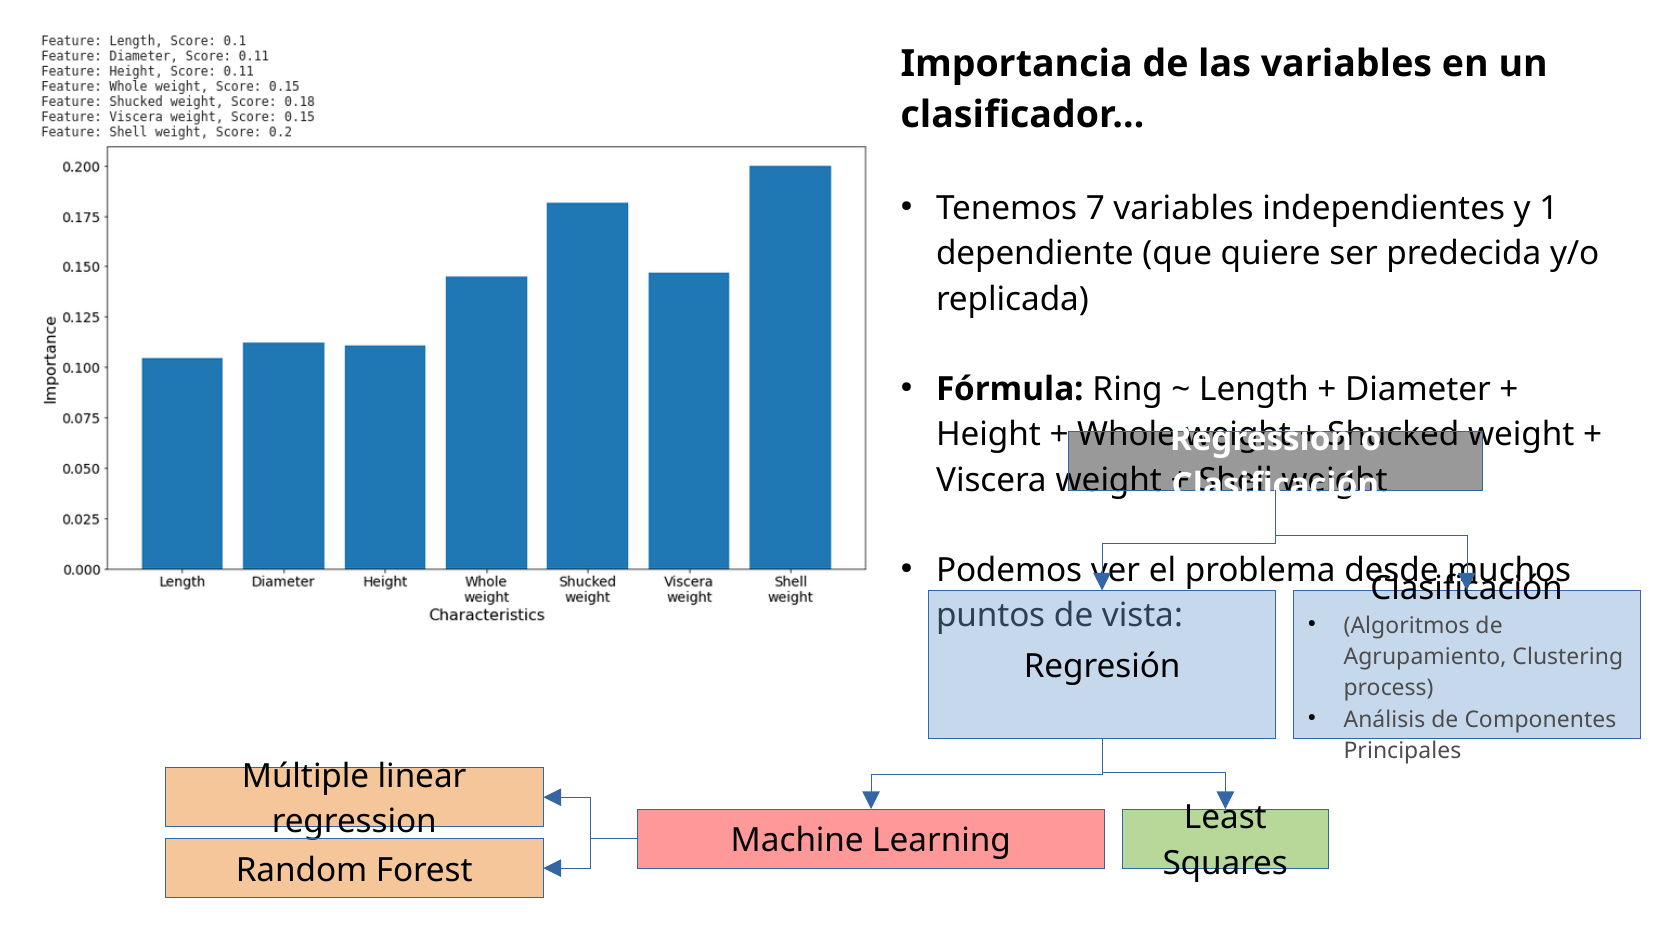

Importancia de las variables en un clasificador…
Tenemos 7 variables independientes y 1 dependiente (que quiere ser predecida y/o replicada)
Fórmula: Ring ~ Length + Diameter + Height + Whole weight + Shucked weight + Viscera weight + Shell weight
Podemos ver el problema desde muchos puntos de vista:
Regressión o Clasificación
Regresión
Clasificación
(Algoritmos de Agrupamiento, Clustering process)
Análisis de Componentes Principales
Múltiple linear regression
Machine Learning
Least Squares
Random Forest